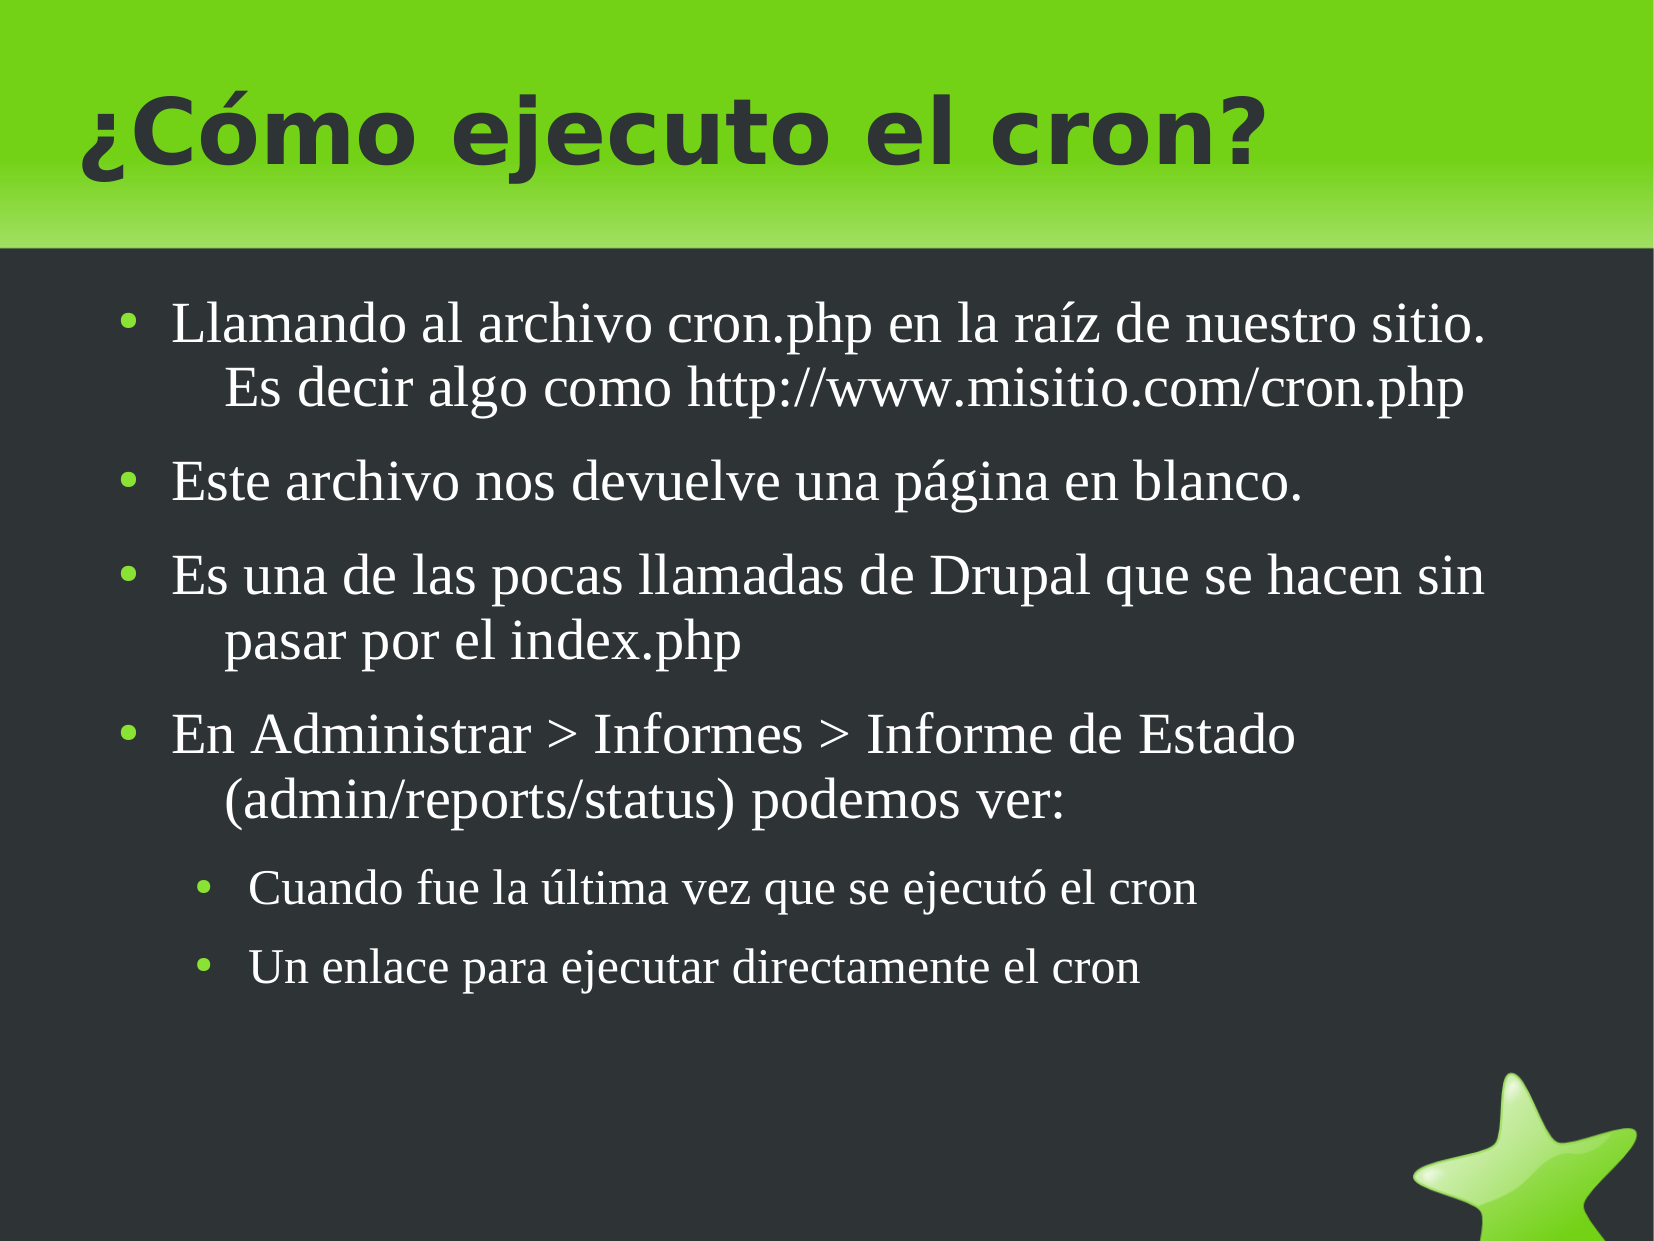

# ¿Cómo ejecuto el cron?
Llamando al archivo cron.php en la raíz de nuestro sitio. Es decir algo como http://www.misitio.com/cron.php
Este archivo nos devuelve una página en blanco.
Es una de las pocas llamadas de Drupal que se hacen sin pasar por el index.php
En Administrar > Informes > Informe de Estado (admin/reports/status) podemos ver:
Cuando fue la última vez que se ejecutó el cron
Un enlace para ejecutar directamente el cron